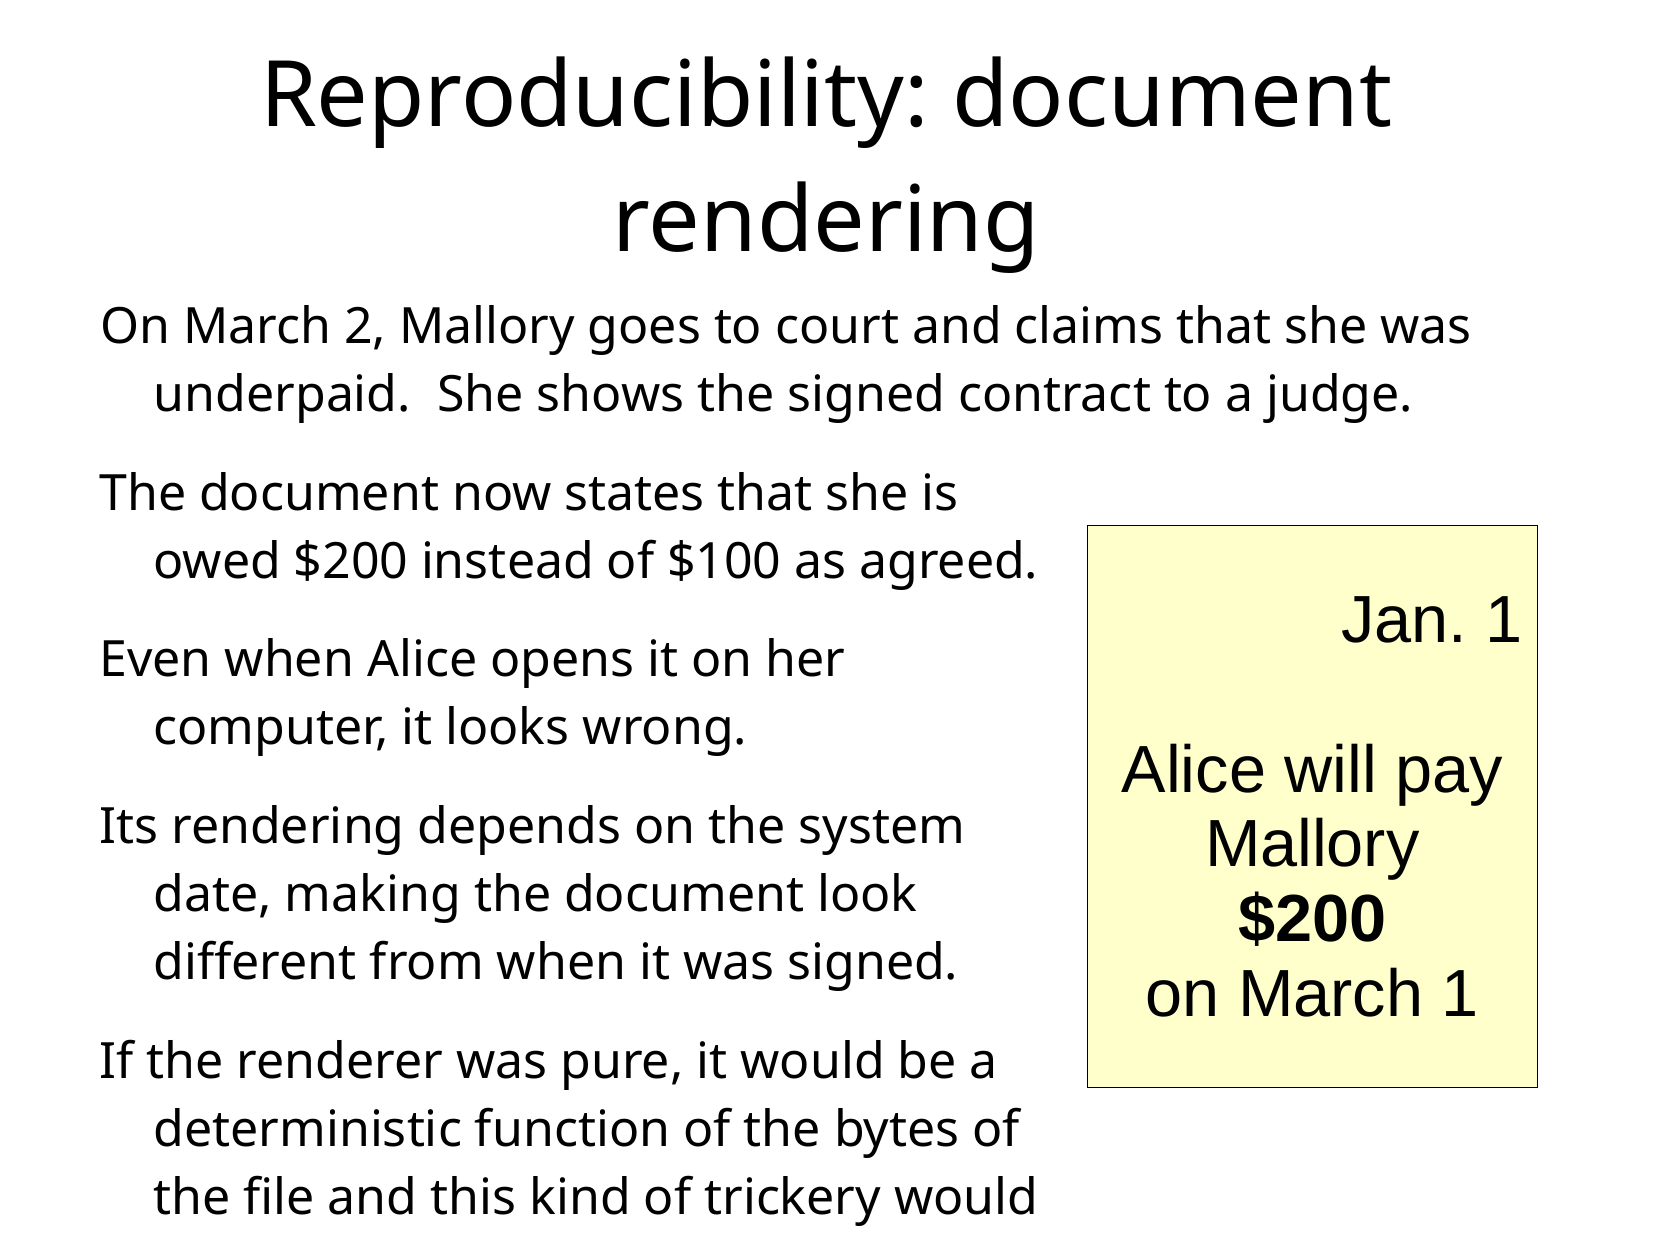

# Reproducibility: document rendering
On March 2, Mallory goes to court and claims that she was underpaid. She shows the signed contract to a judge.
The document now states that she is owed $200 instead of $100 as agreed.
Even when Alice opens it on her computer, it looks wrong.
Its rendering depends on the system date, making the document look different from when it was signed.
If the renderer was pure, it would be a deterministic function of the bytes of the file and this kind of trickery would not be possible.
Jan. 1
Alice will pay
 Mallory
$200
 on March 1